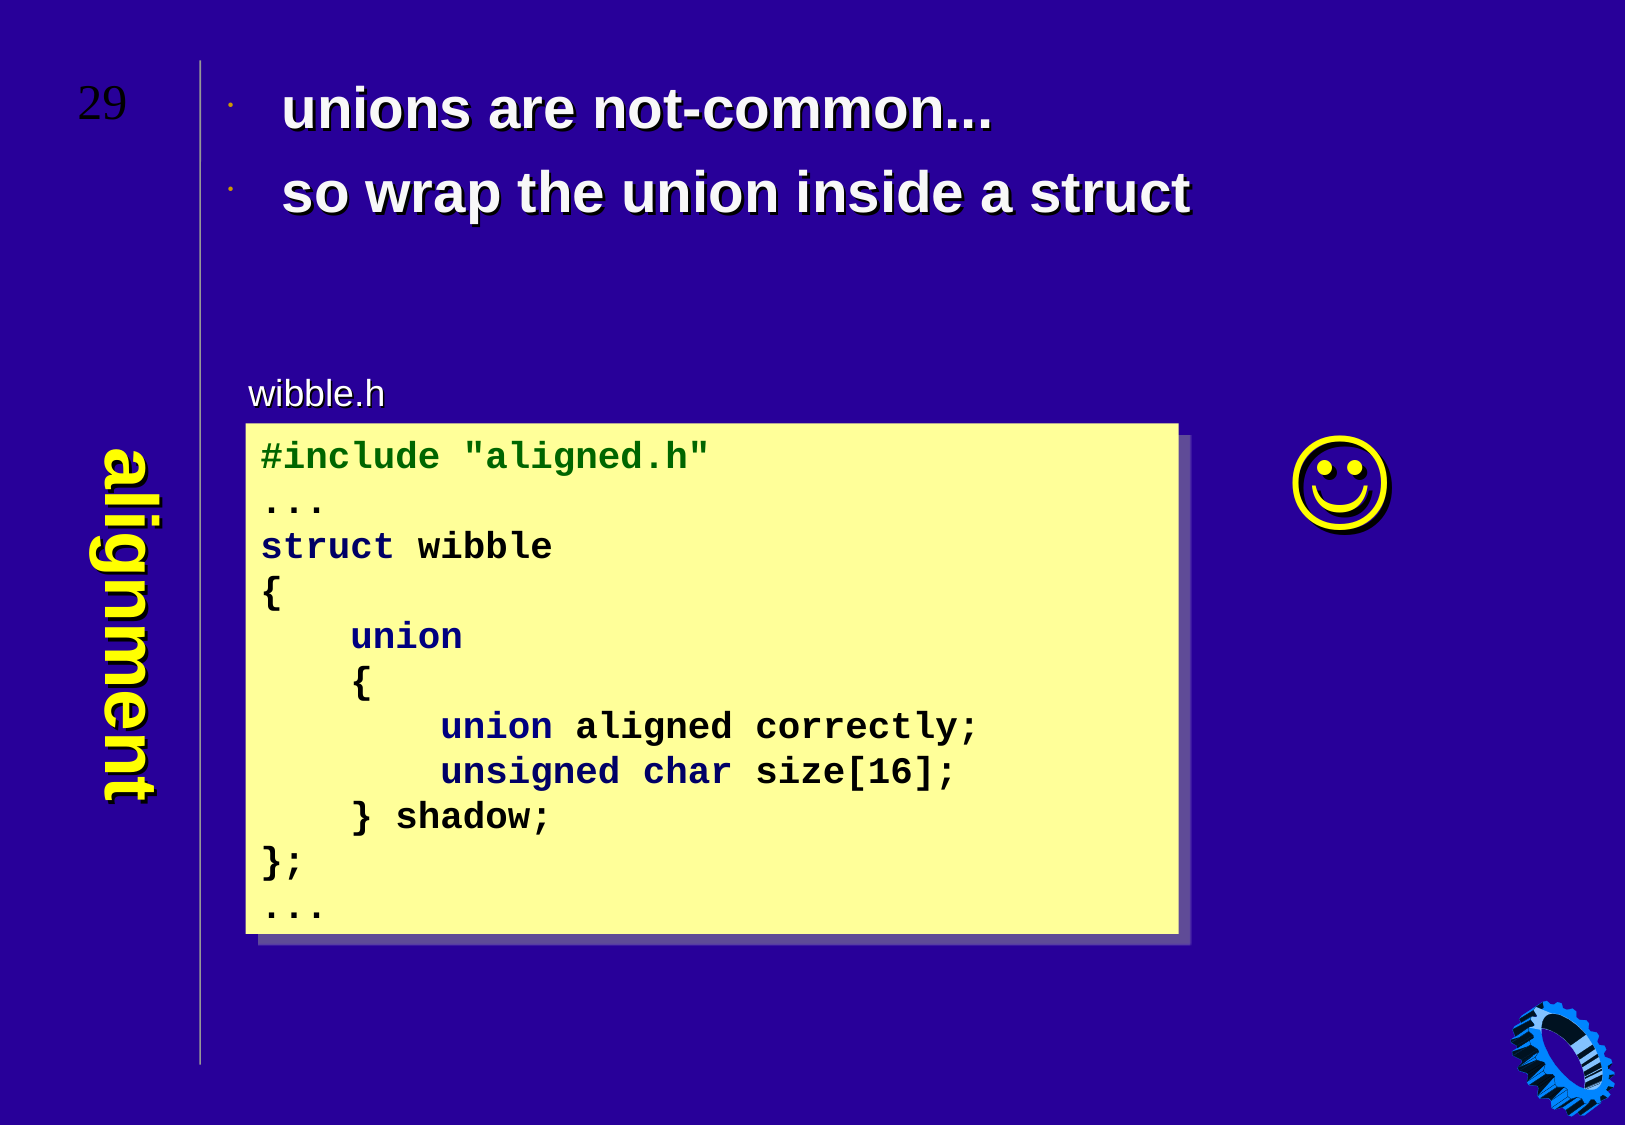

29
unions are not-common...
so wrap the union inside a struct
# alignment
wibble.h

#include "aligned.h"
...
struct wibble
{
 union
 {
 union aligned correctly;
 unsigned char size[16];
 } shadow;
};
...